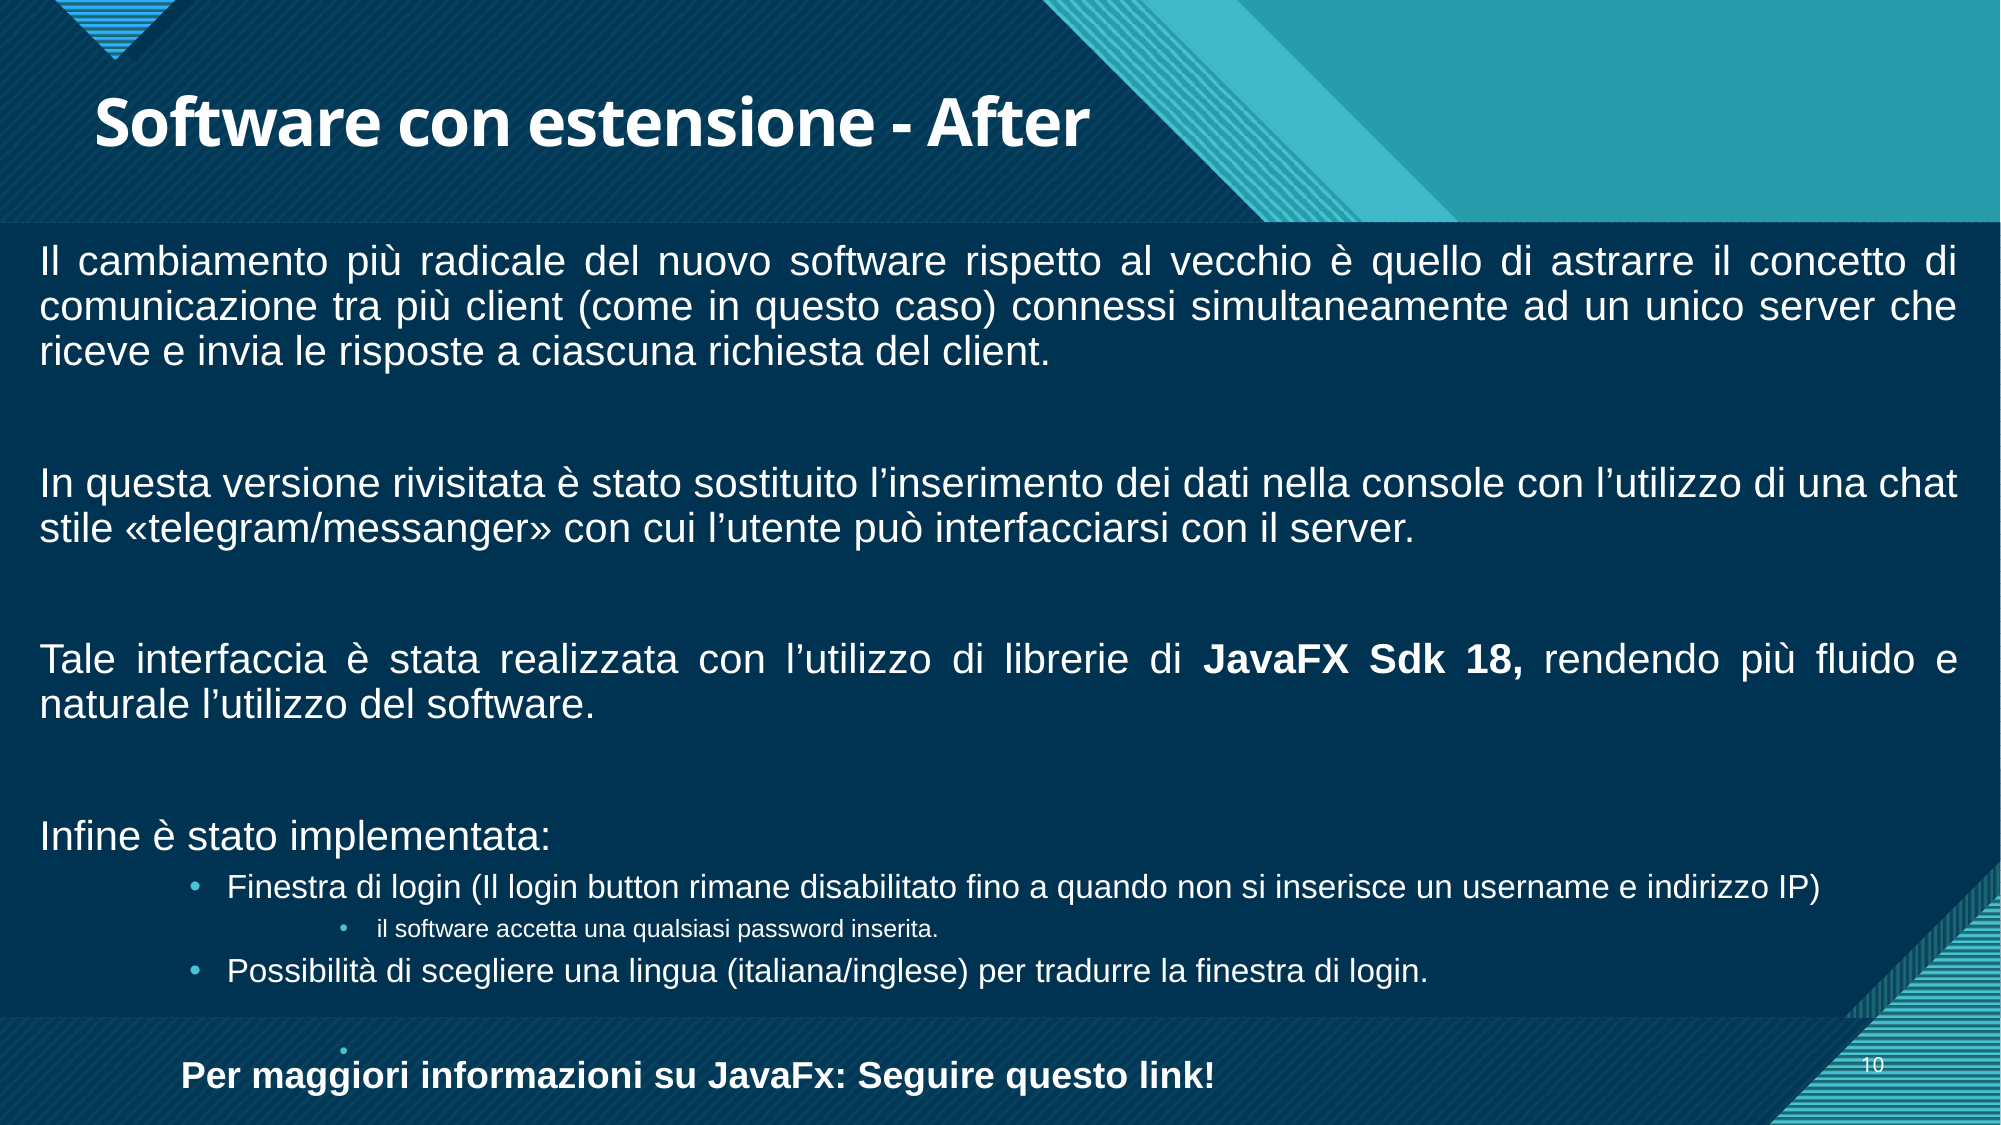

# Software con estensione - After
Il cambiamento più radicale del nuovo software rispetto al vecchio è quello di astrarre il concetto di comunicazione tra più client (come in questo caso) connessi simultaneamente ad un unico server che riceve e invia le risposte a ciascuna richiesta del client.
In questa versione rivisitata è stato sostituito l’inserimento dei dati nella console con l’utilizzo di una chat stile «telegram/messanger» con cui l’utente può interfacciarsi con il server.
Tale interfaccia è stata realizzata con l’utilizzo di librerie di JavaFX Sdk 18, rendendo più fluido e naturale l’utilizzo del software.
Infine è stato implementata:
Finestra di login (Il login button rimane disabilitato fino a quando non si inserisce un username e indirizzo IP)
il software accetta una qualsiasi password inserita.
Possibilità di scegliere una lingua (italiana/inglese) per tradurre la finestra di login.
Per maggiori informazioni su JavaFx: Seguire questo link!